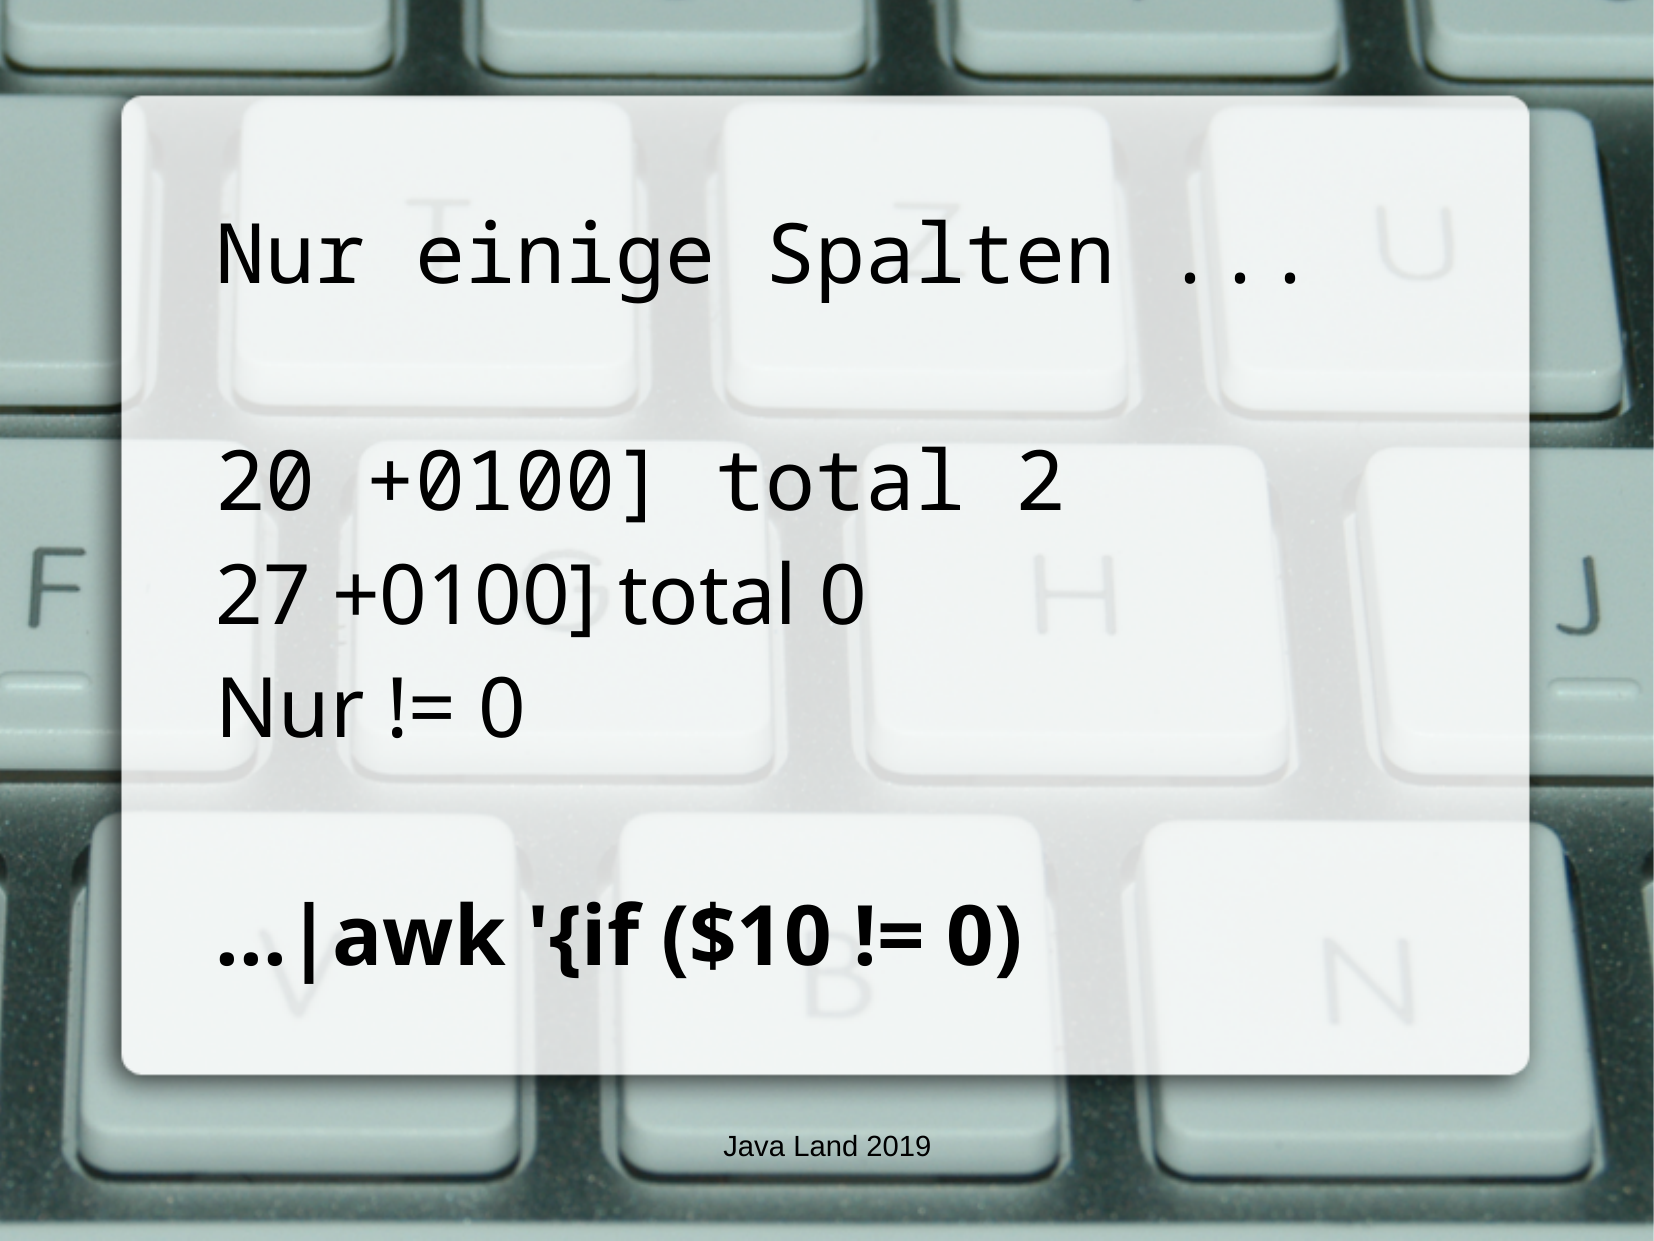

#
Nur einige Spalten ...
20 +0100] total 2
27 +0100] total 0
Nur != 0
...|awk '{if ($10 != 0)